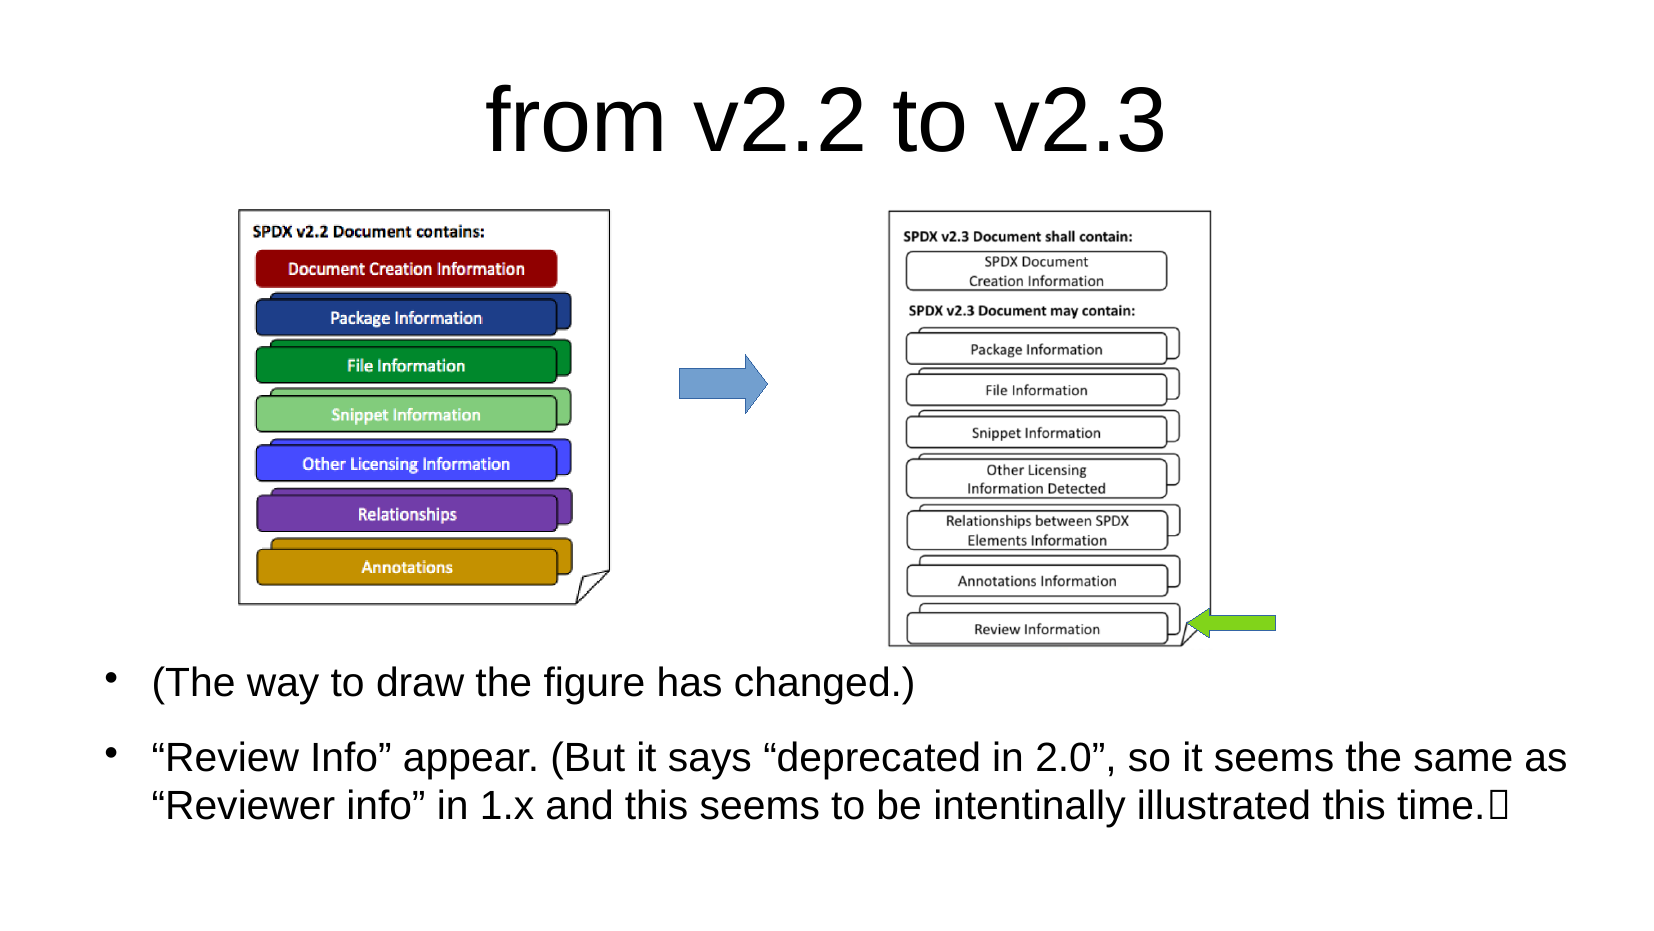

# from v2.2 to v2.3
(The way to draw the figure has changed.)
“Review Info” appear. (But it says “deprecated in 2.0”, so it seems the same as “Reviewer info” in 1.x and this seems to be intentinally illustrated this time.）